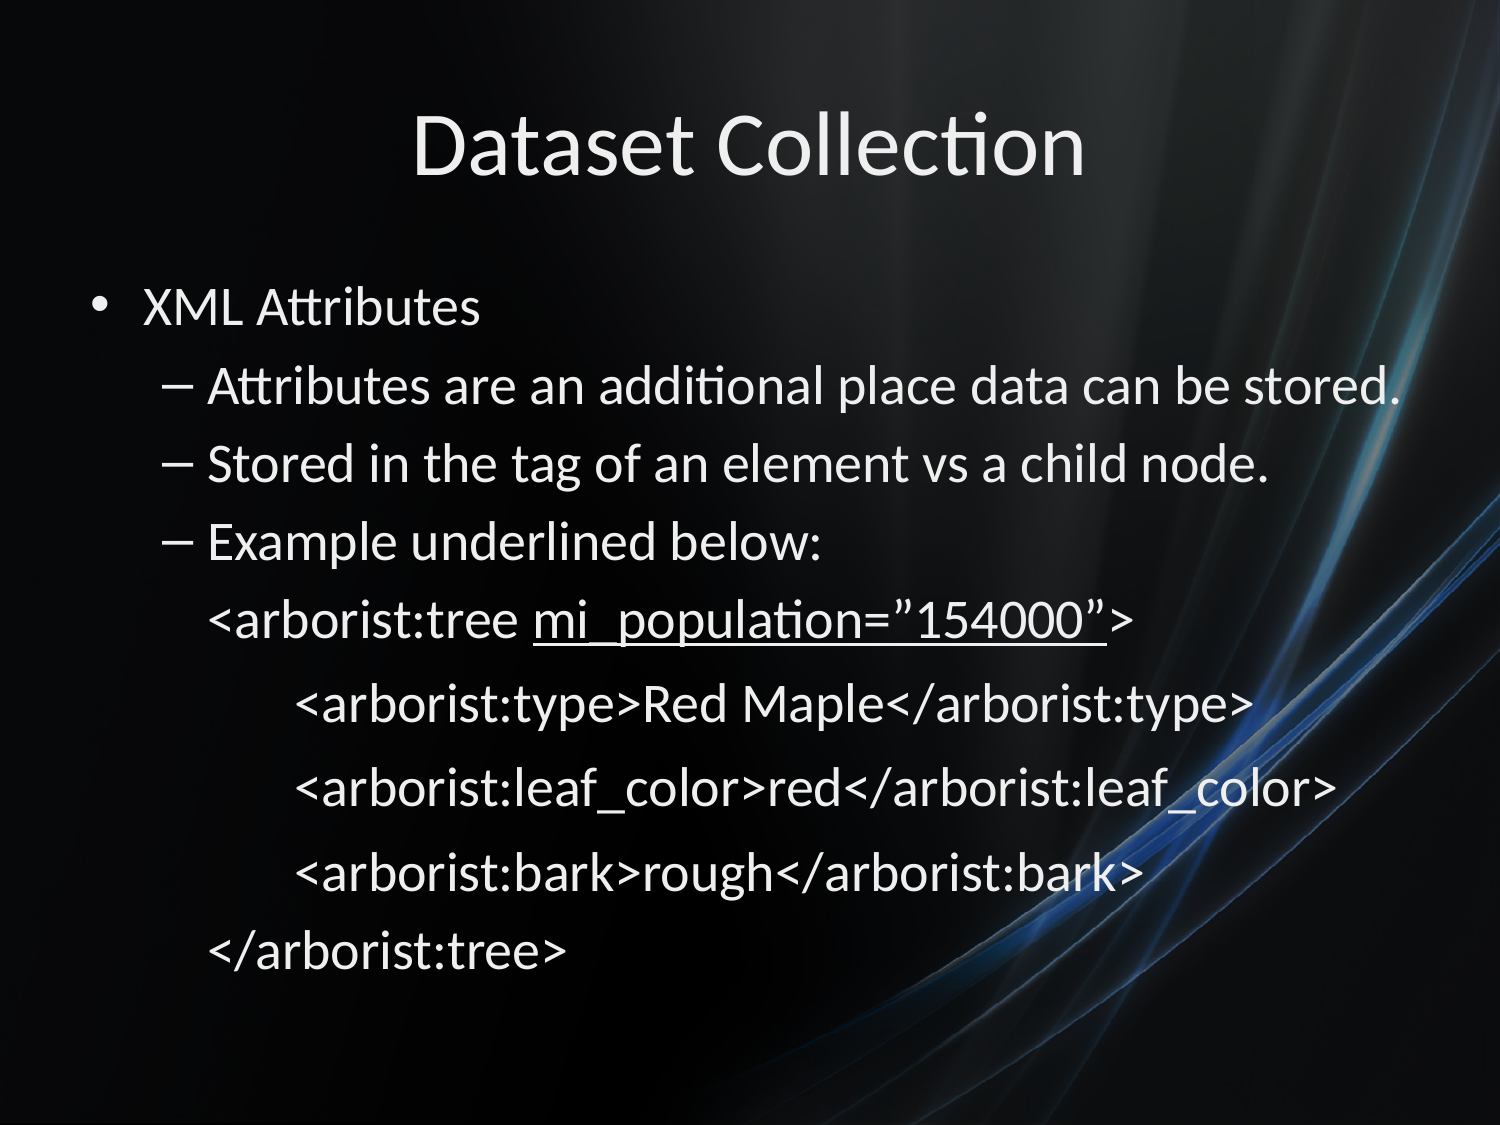

# Dataset Collection
XML Attributes
Attributes are an additional place data can be stored.
Stored in the tag of an element vs a child node.
Example underlined below:
<arborist:tree mi_population=”154000”>
<arborist:type>Red Maple</arborist:type>
<arborist:leaf_color>red</arborist:leaf_color>
<arborist:bark>rough</arborist:bark>
</arborist:tree>